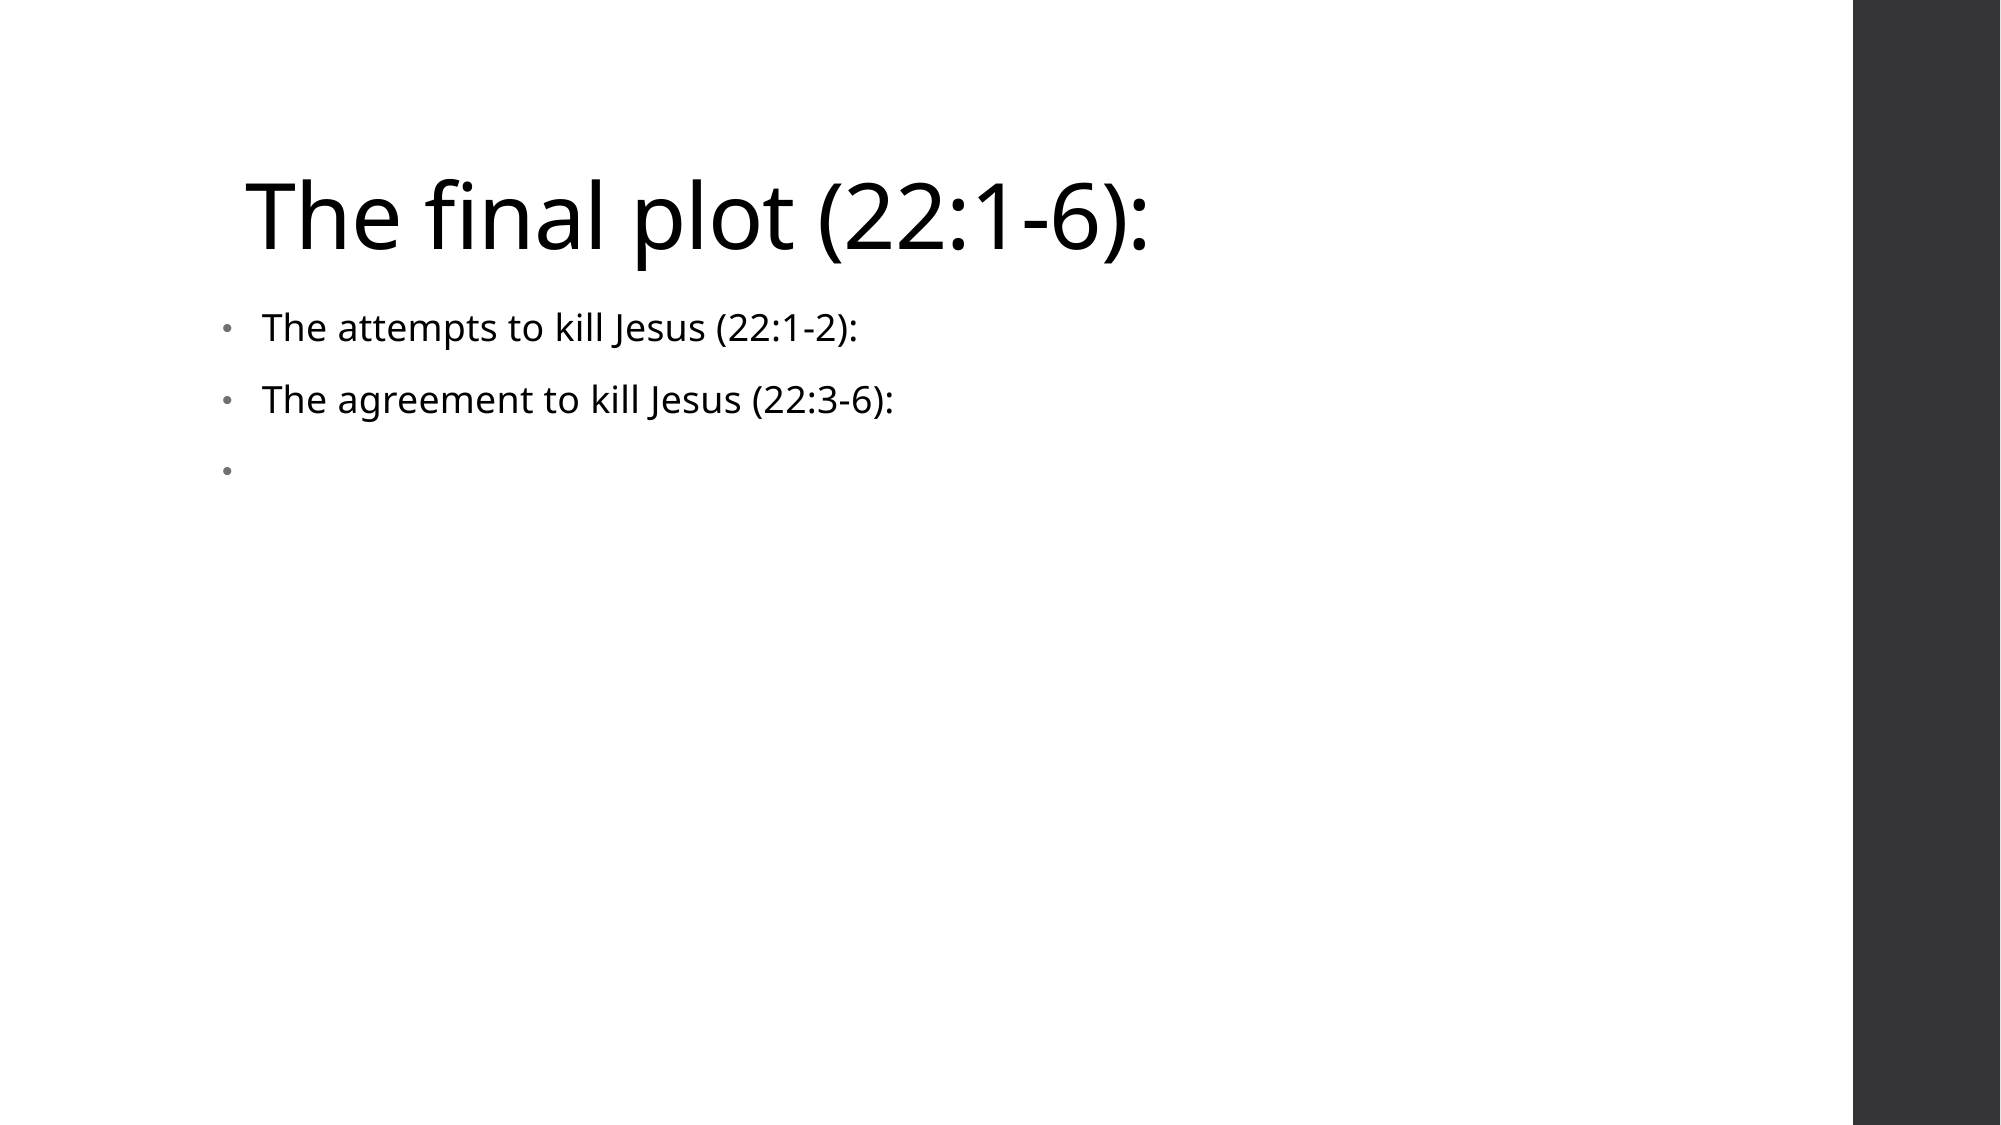

# The final plot (22:1-6):
 The attempts to kill Jesus (22:1-2):
 The agreement to kill Jesus (22:3-6):